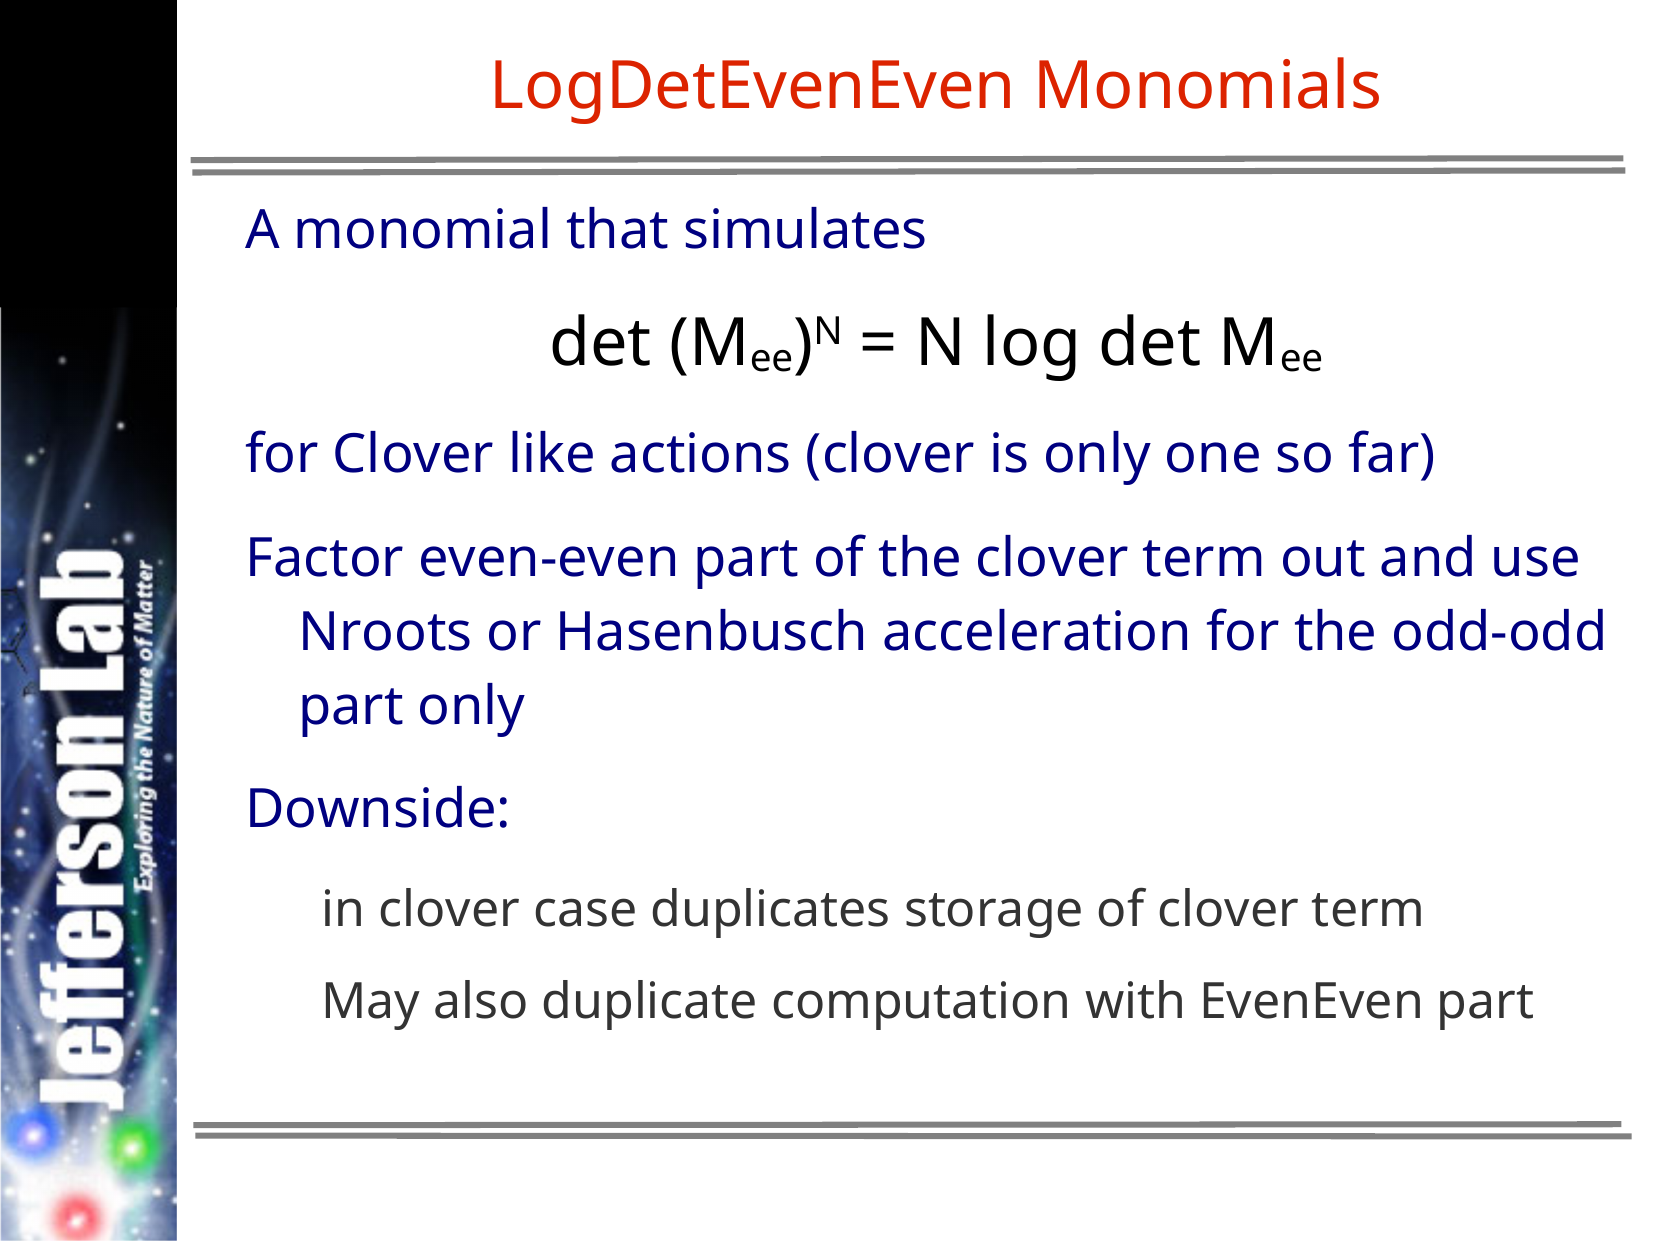

# LogDetEvenEven Monomials
A monomial that simulates
det (Mee)N = N log det Mee
for Clover like actions (clover is only one so far)
Factor even-even part of the clover term out and use Nroots or Hasenbusch acceleration for the odd-odd part only
Downside:
in clover case duplicates storage of clover term
May also duplicate computation with EvenEven part